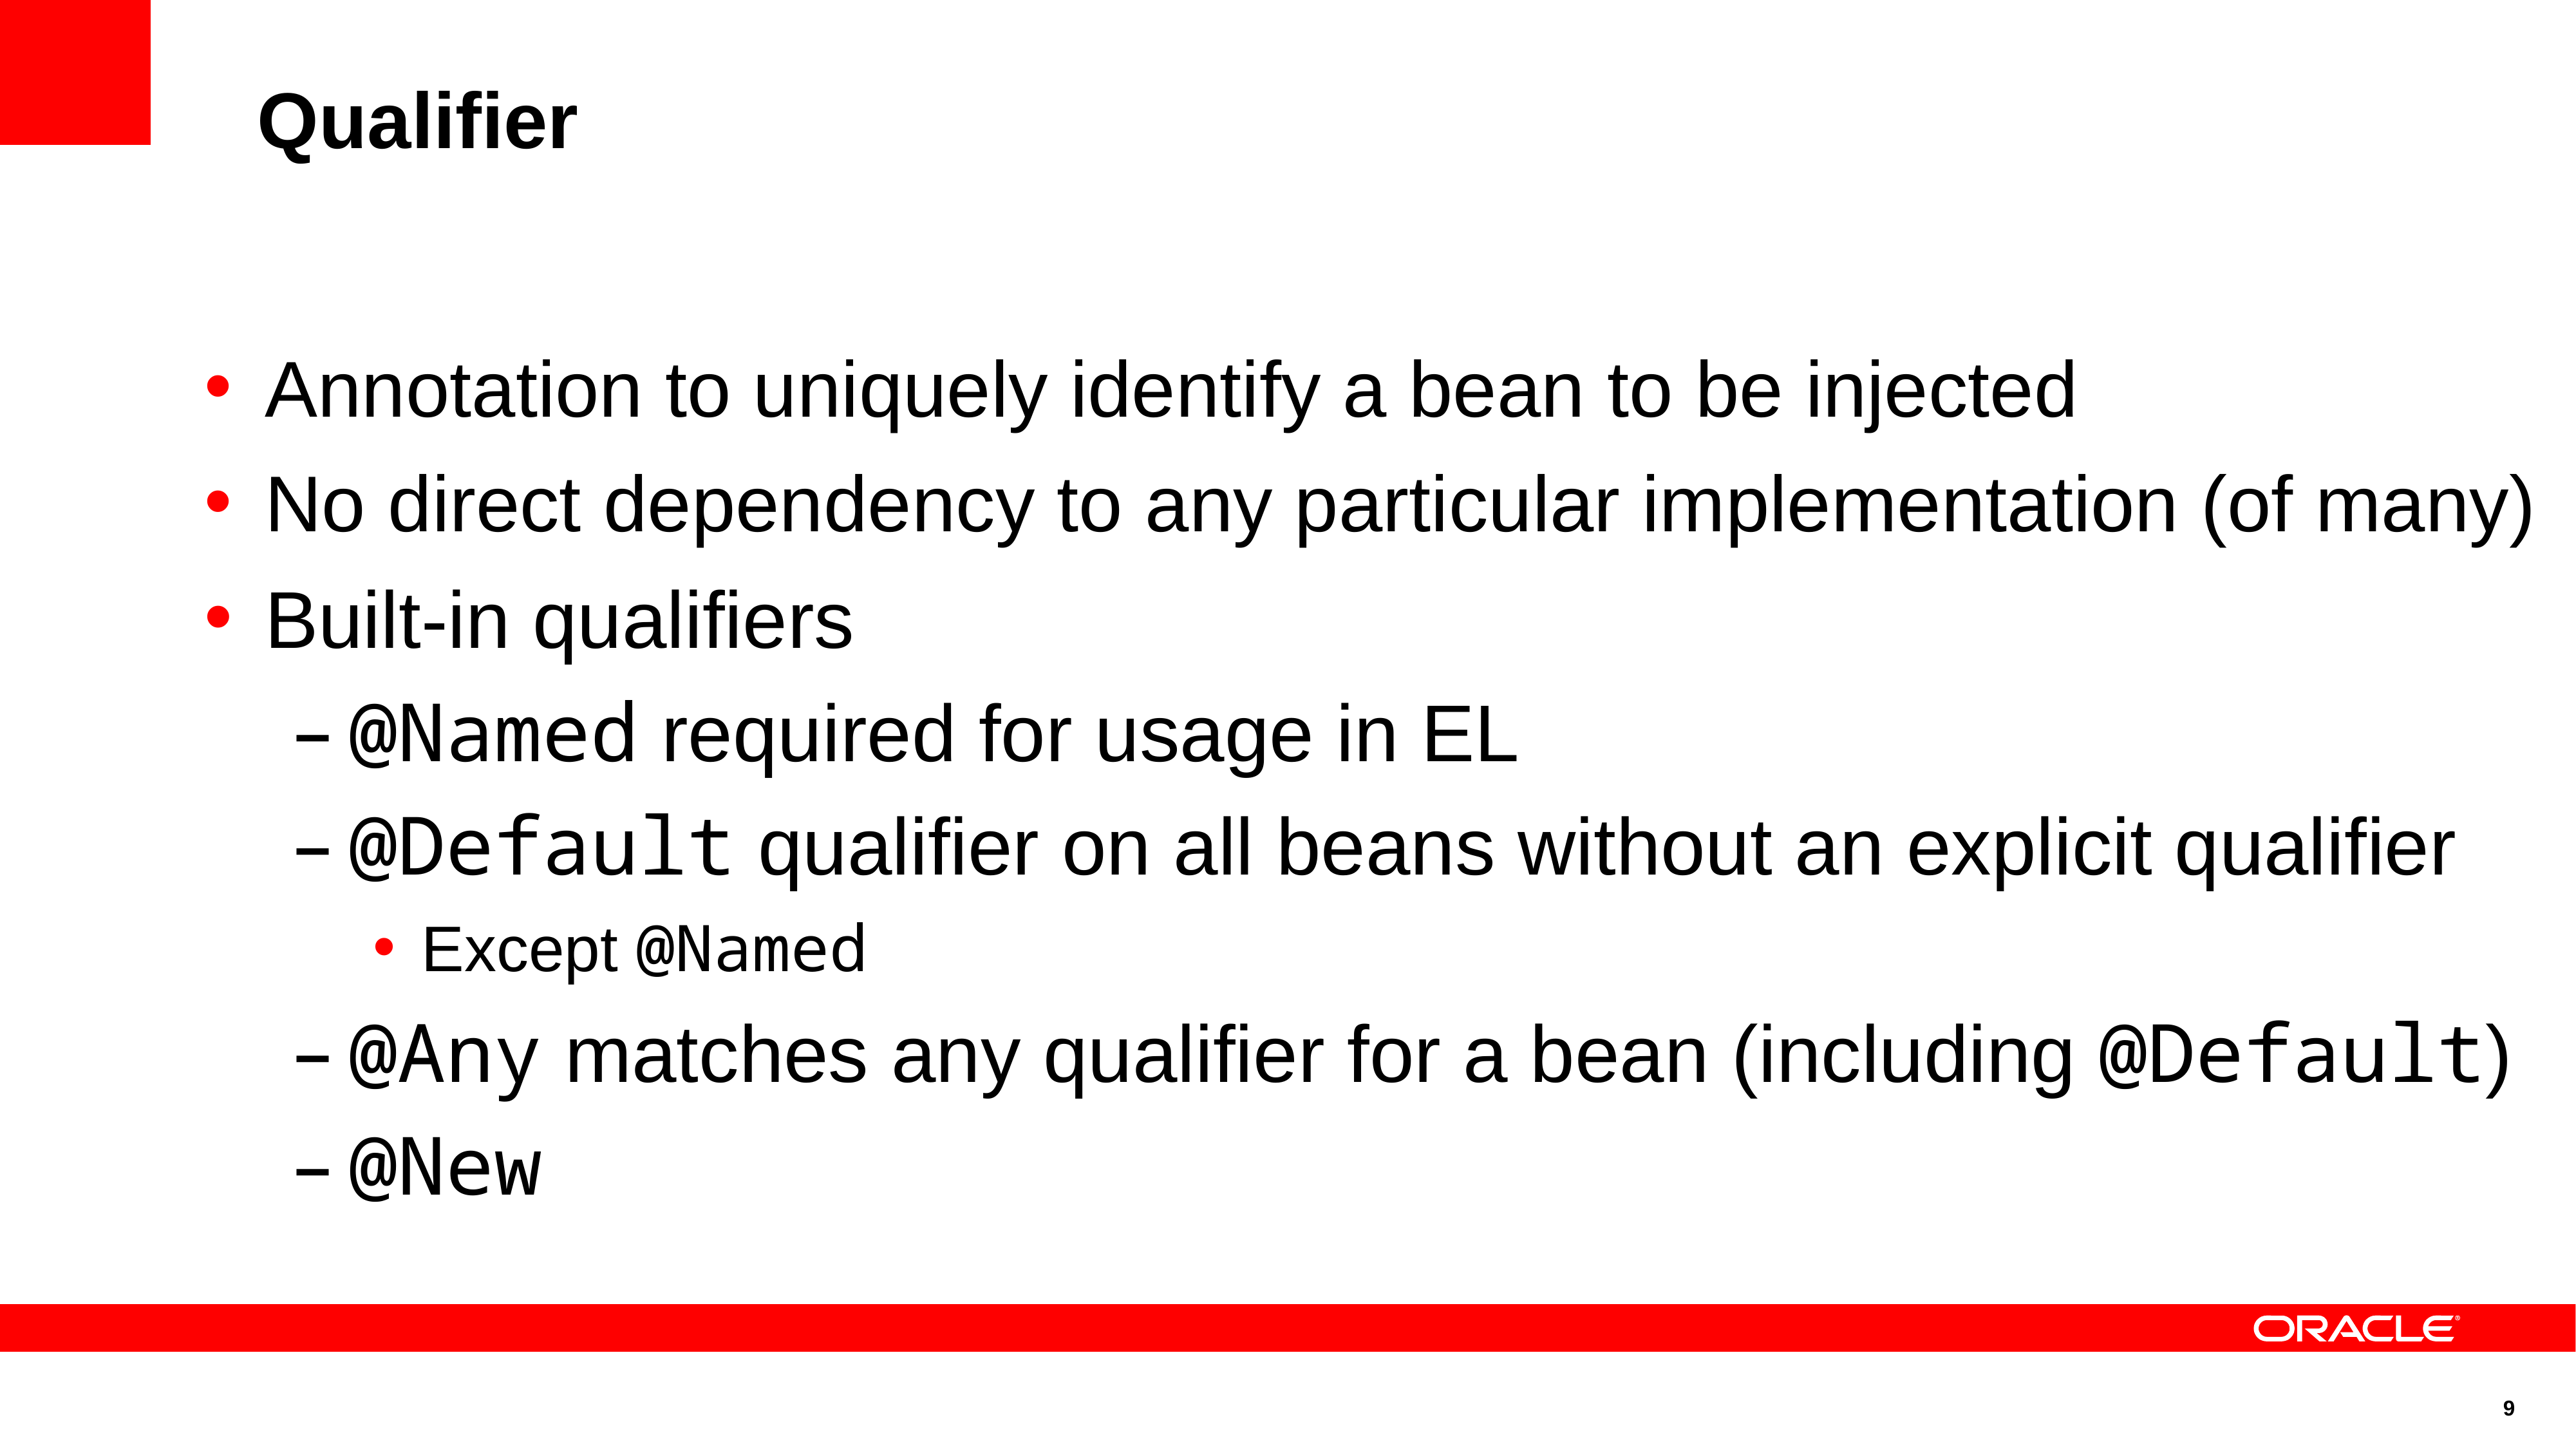

# Qualifier
Annotation to uniquely identify a bean to be injected
No direct dependency to any particular implementation (of many)
Built-in qualifiers
@Named required for usage in EL
@Default qualifier on all beans without an explicit qualifier
Except @Named
@Any matches any qualifier for a bean (including @Default)
@New